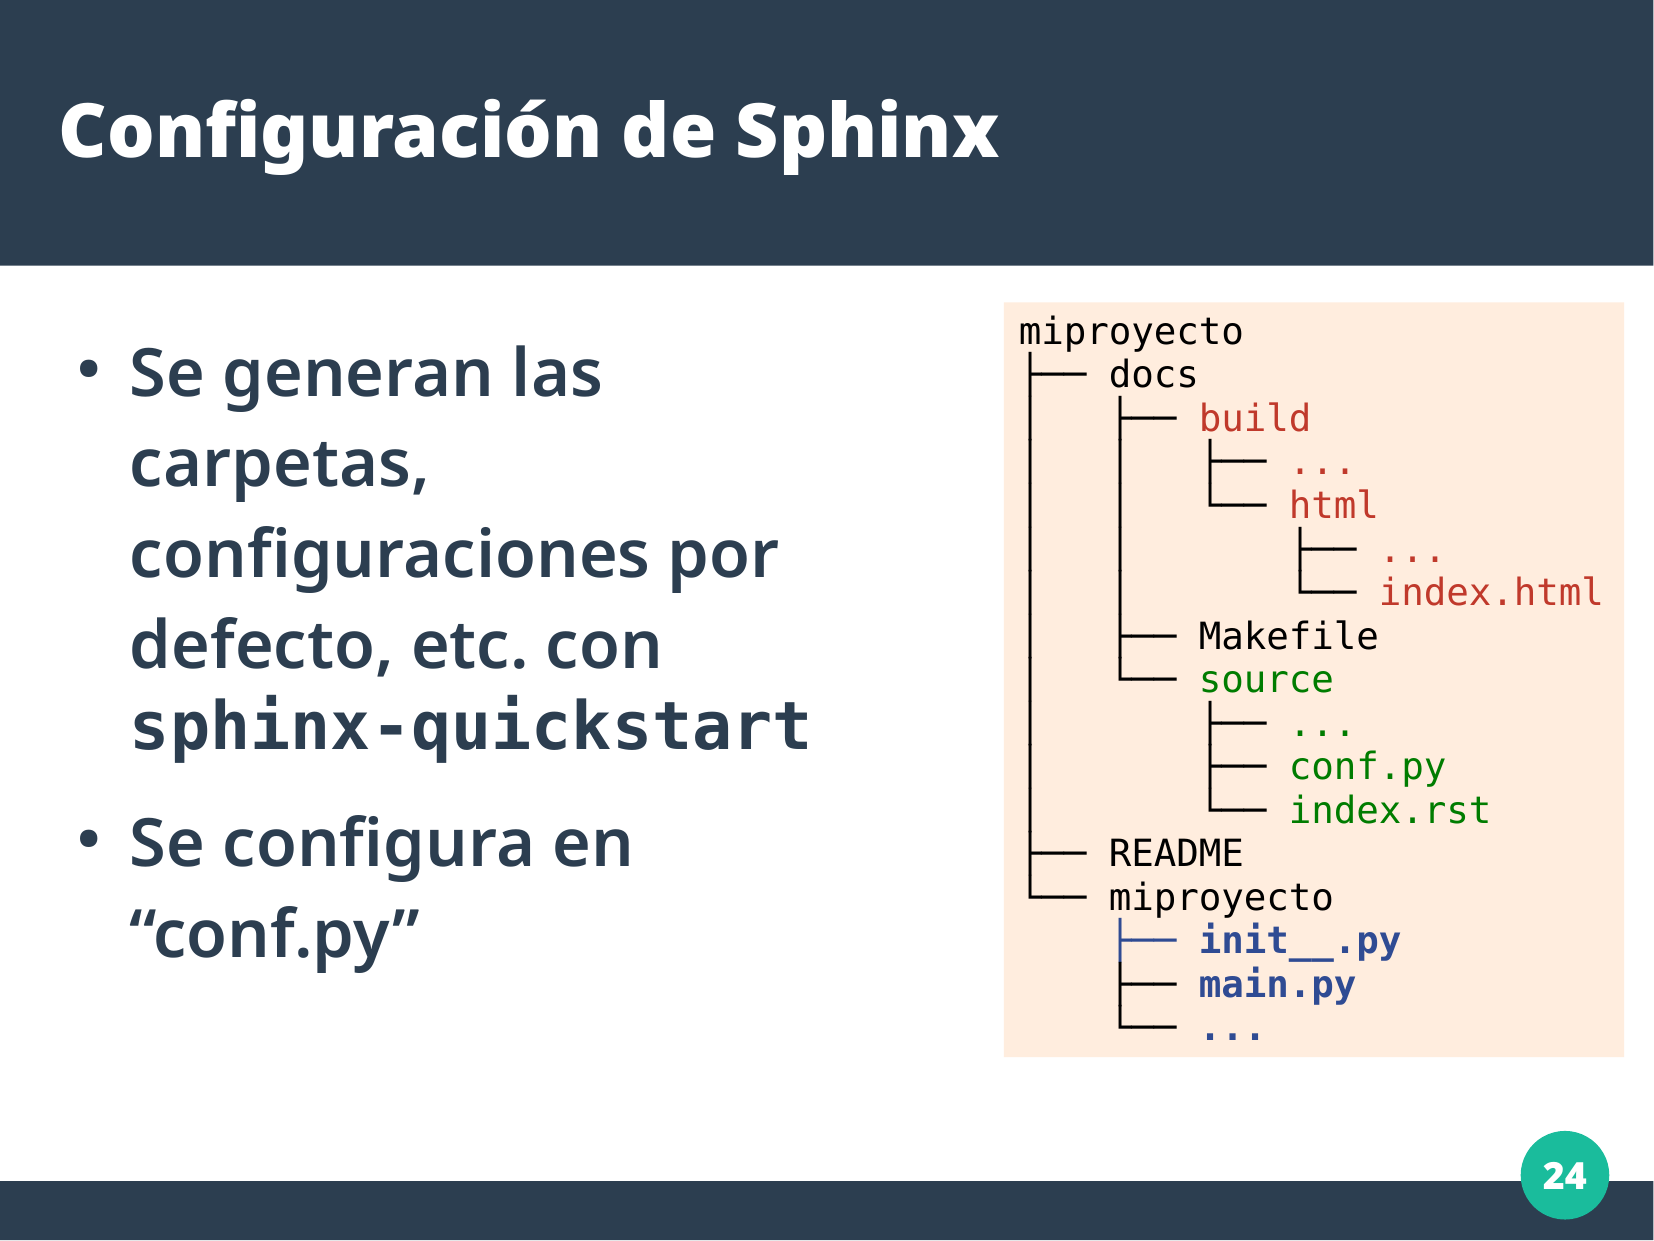

# Configuración de Sphinx
miproyecto
├── docs
│ ├── build
│ │ ├── ...
│ │ └── html
│ │ ├── ...
│ │ └── index.html
│ ├── Makefile
│ └── source
│ ├── ...
│ ├── conf.py
│ └── index.rst
├── README
└── miproyecto
 ├── init__.py
 ├── main.py
 └── ...
Se generan las carpetas, configuraciones por defecto, etc. con sphinx-quickstart
Se configura en “conf.py”
24